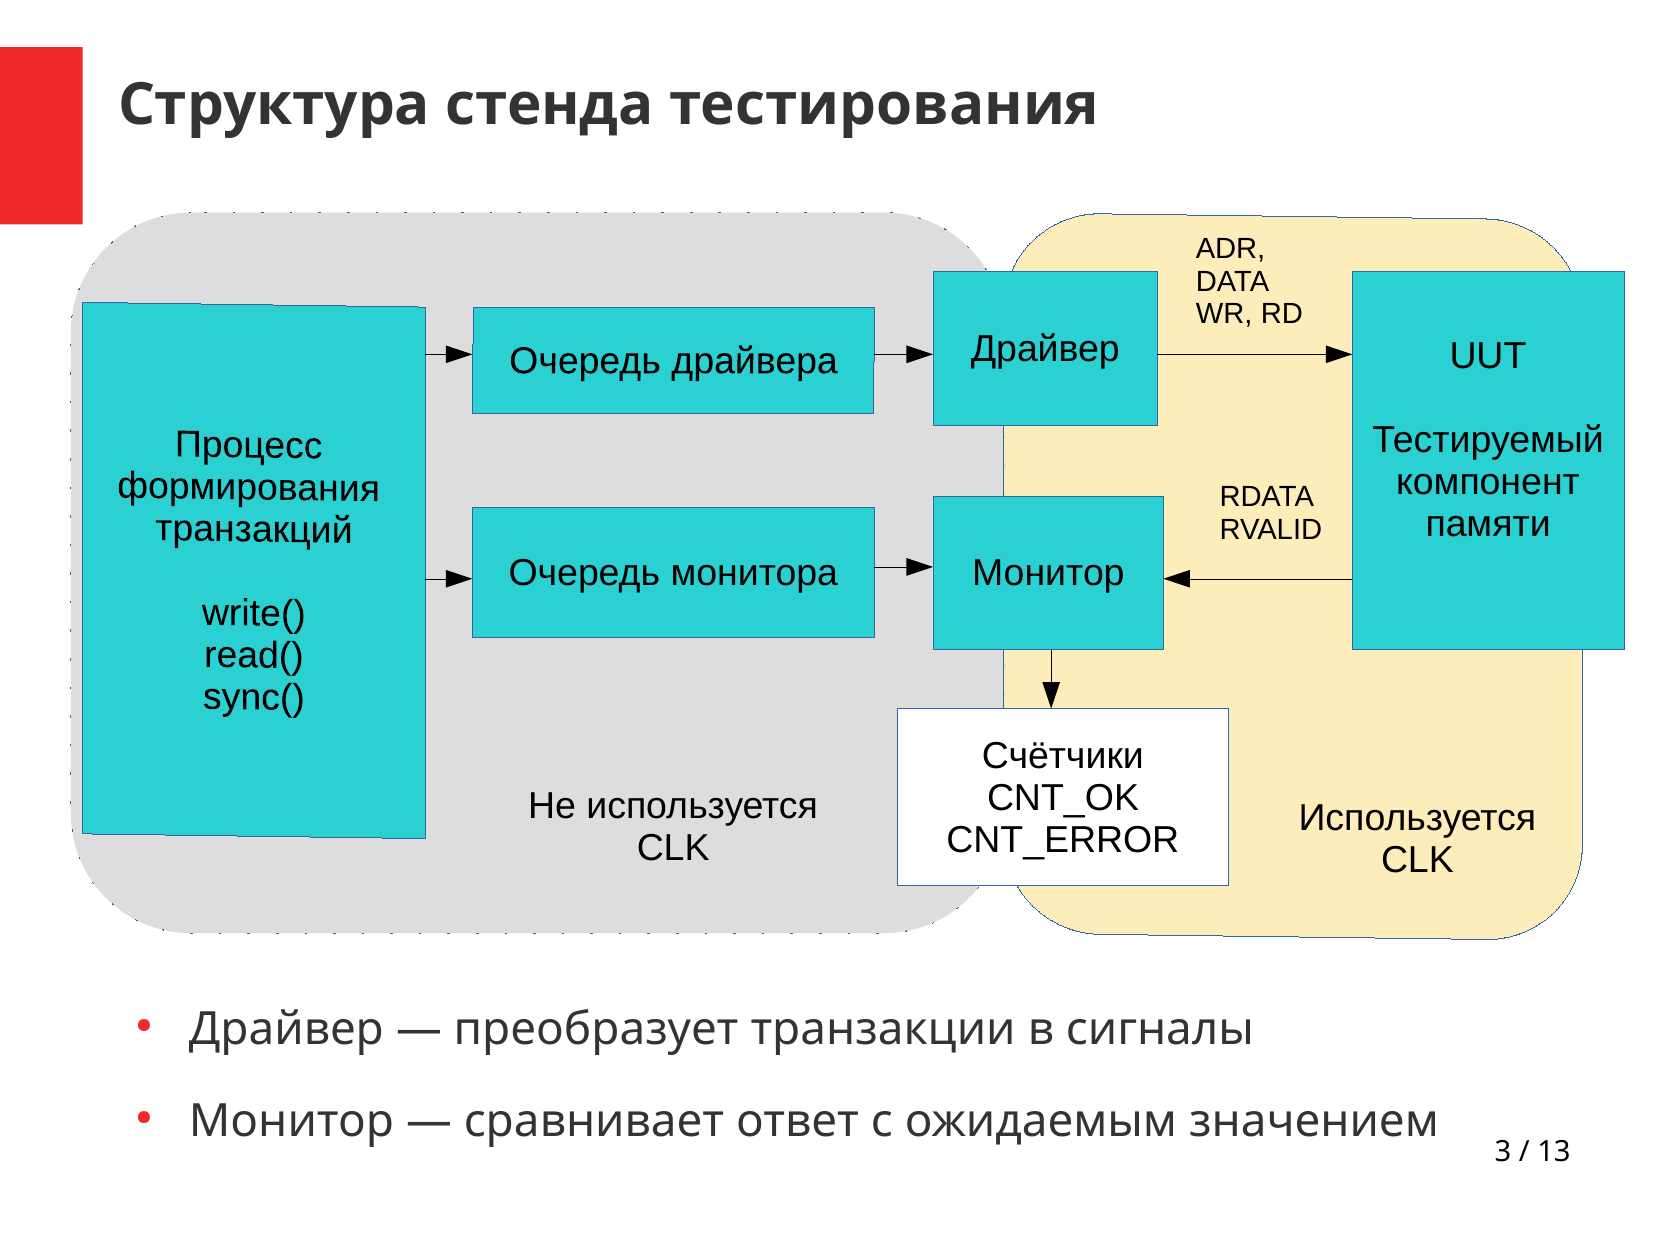

# Структура стенда тестирования
ADR,
DATA
WR, RD
Драйвер
UUT
Тестируемый
компонент
памяти
Процесс
формирования
транзакций
write()
read()
sync()
Очередь драйвера
RDATA
RVALID
Монитор
Очередь монитора
Счётчики
CNT_OK
CNT_ERROR
Не используется
CLK
Используется
CLK
Драйвер — преобразует транзакции в сигналы
Монитор — сравнивает ответ с ожидаемым значением
3